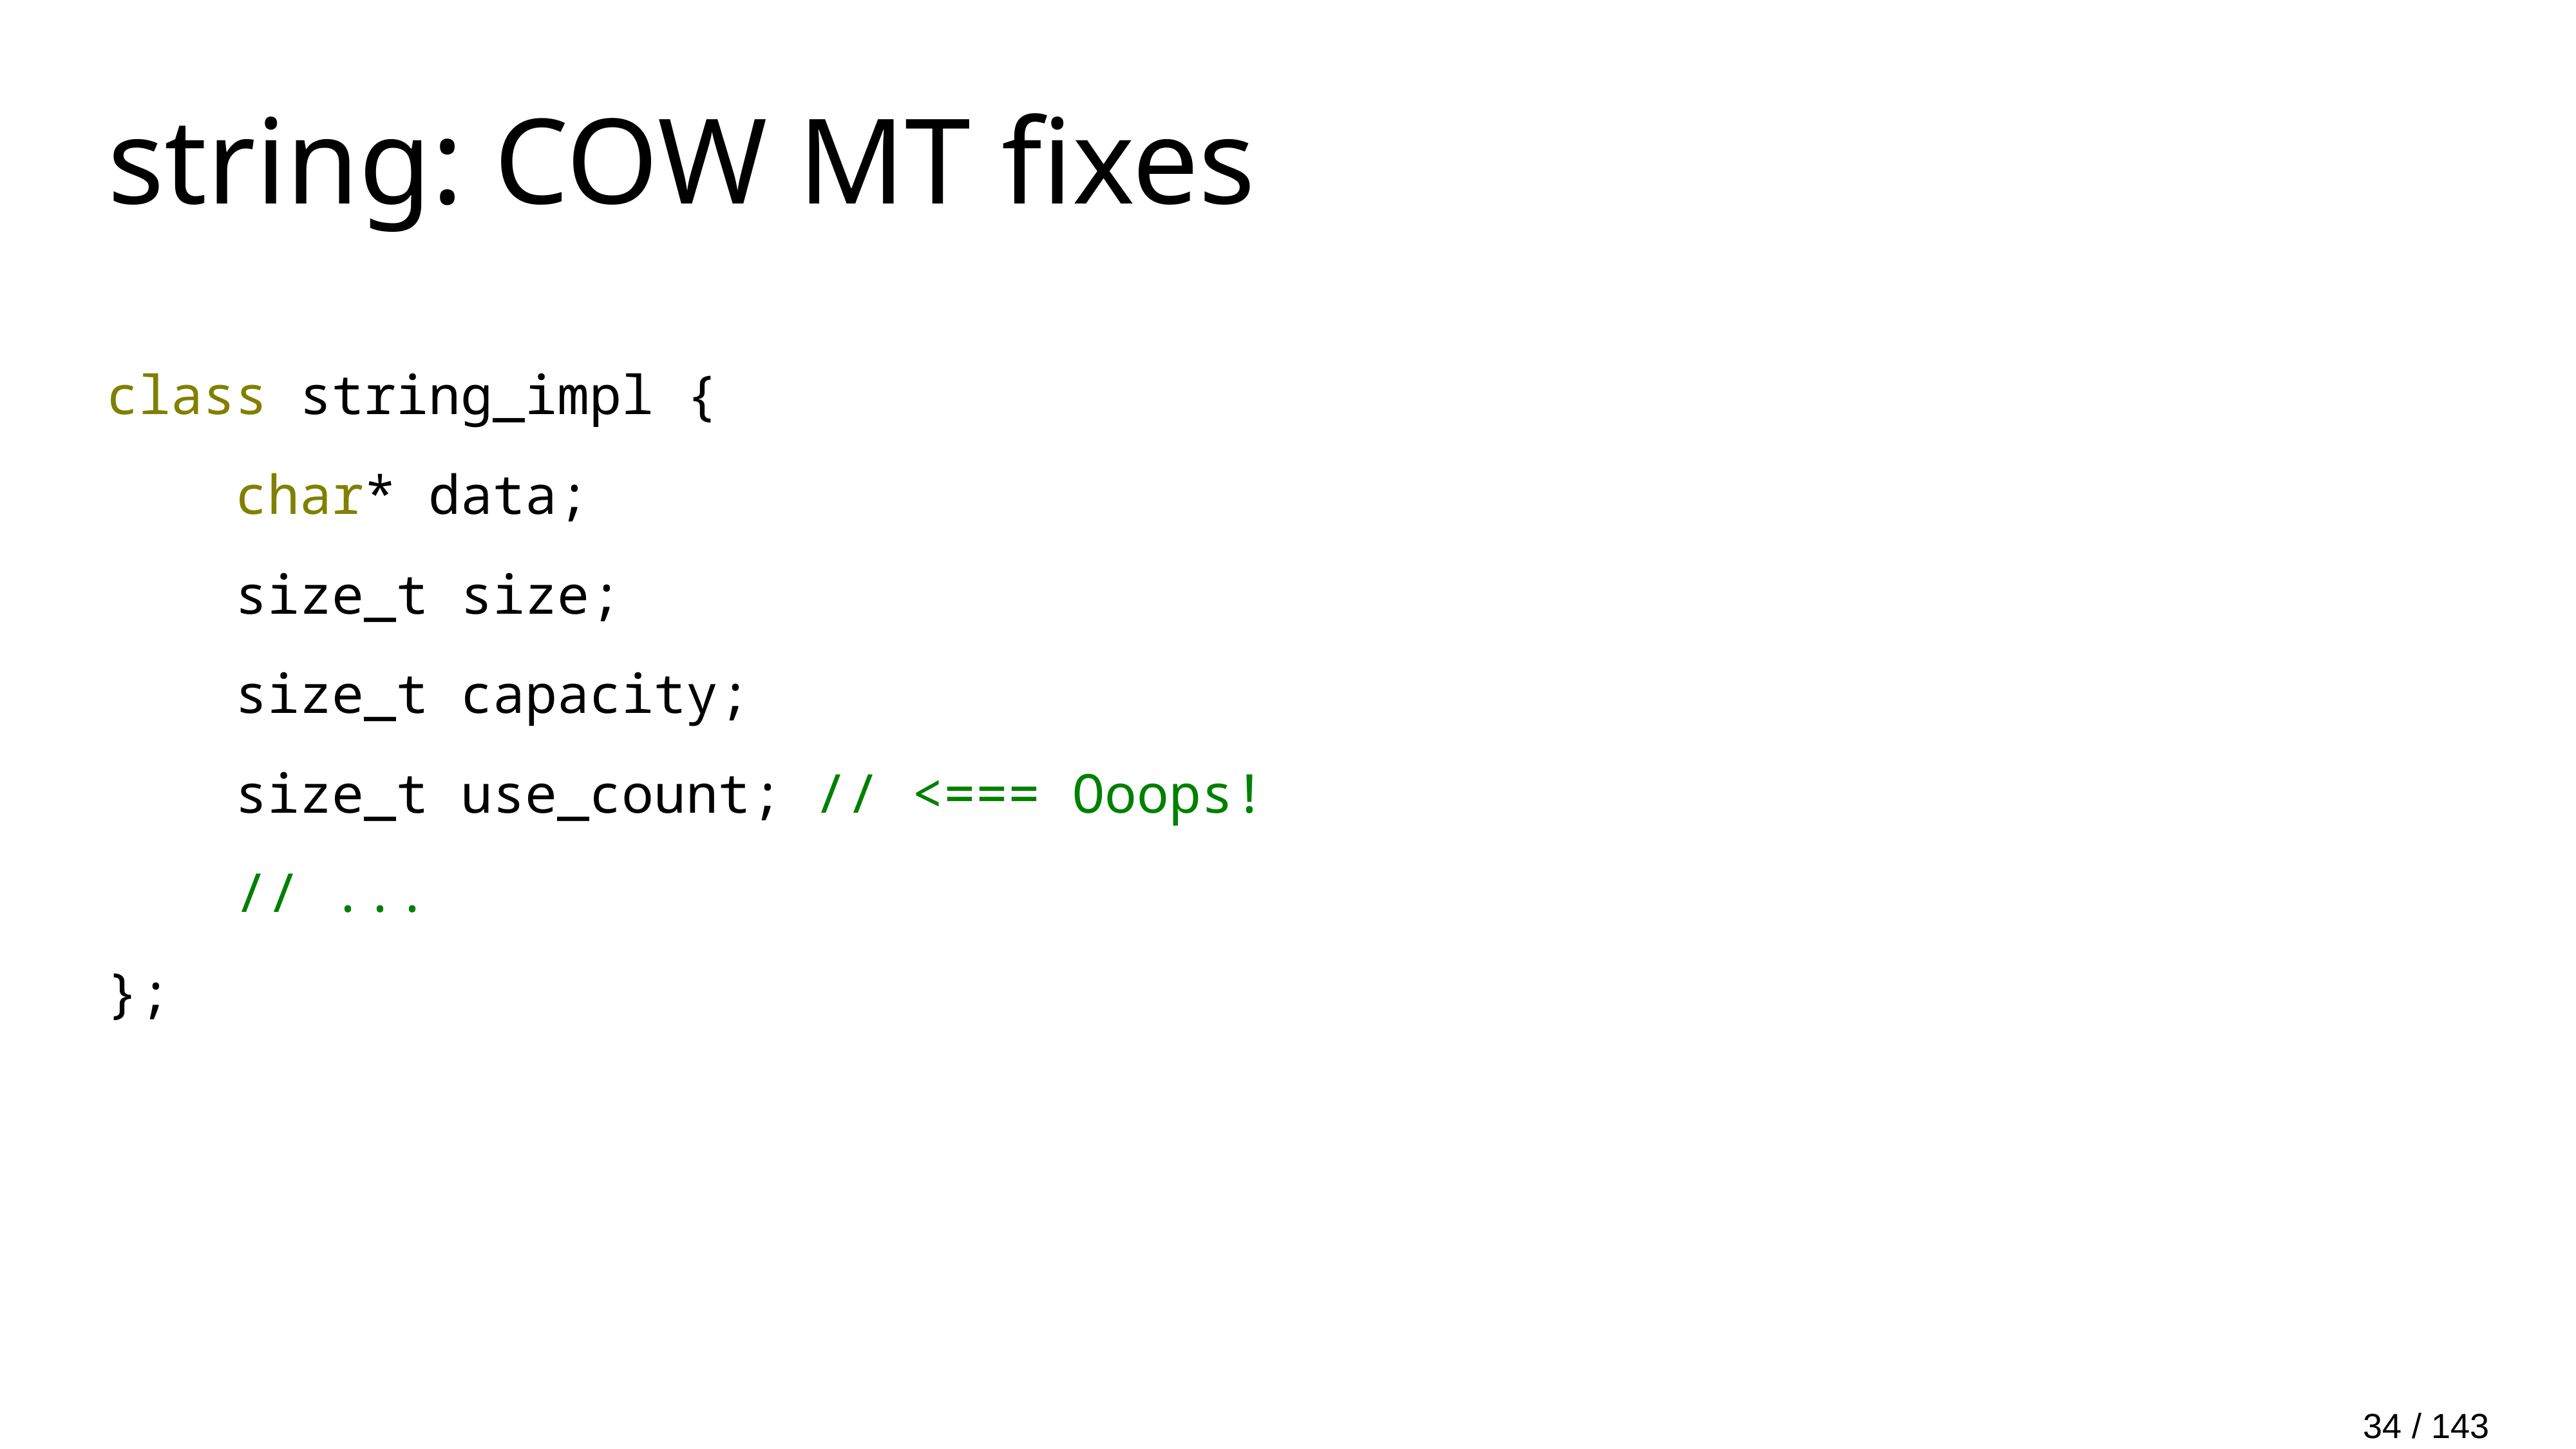

# string: COW MT fixes
class string_impl {
 char* data;
 size_t size;
 size_t capacity;
 size_t use_count; // <=== Ooops!
 // ...
};